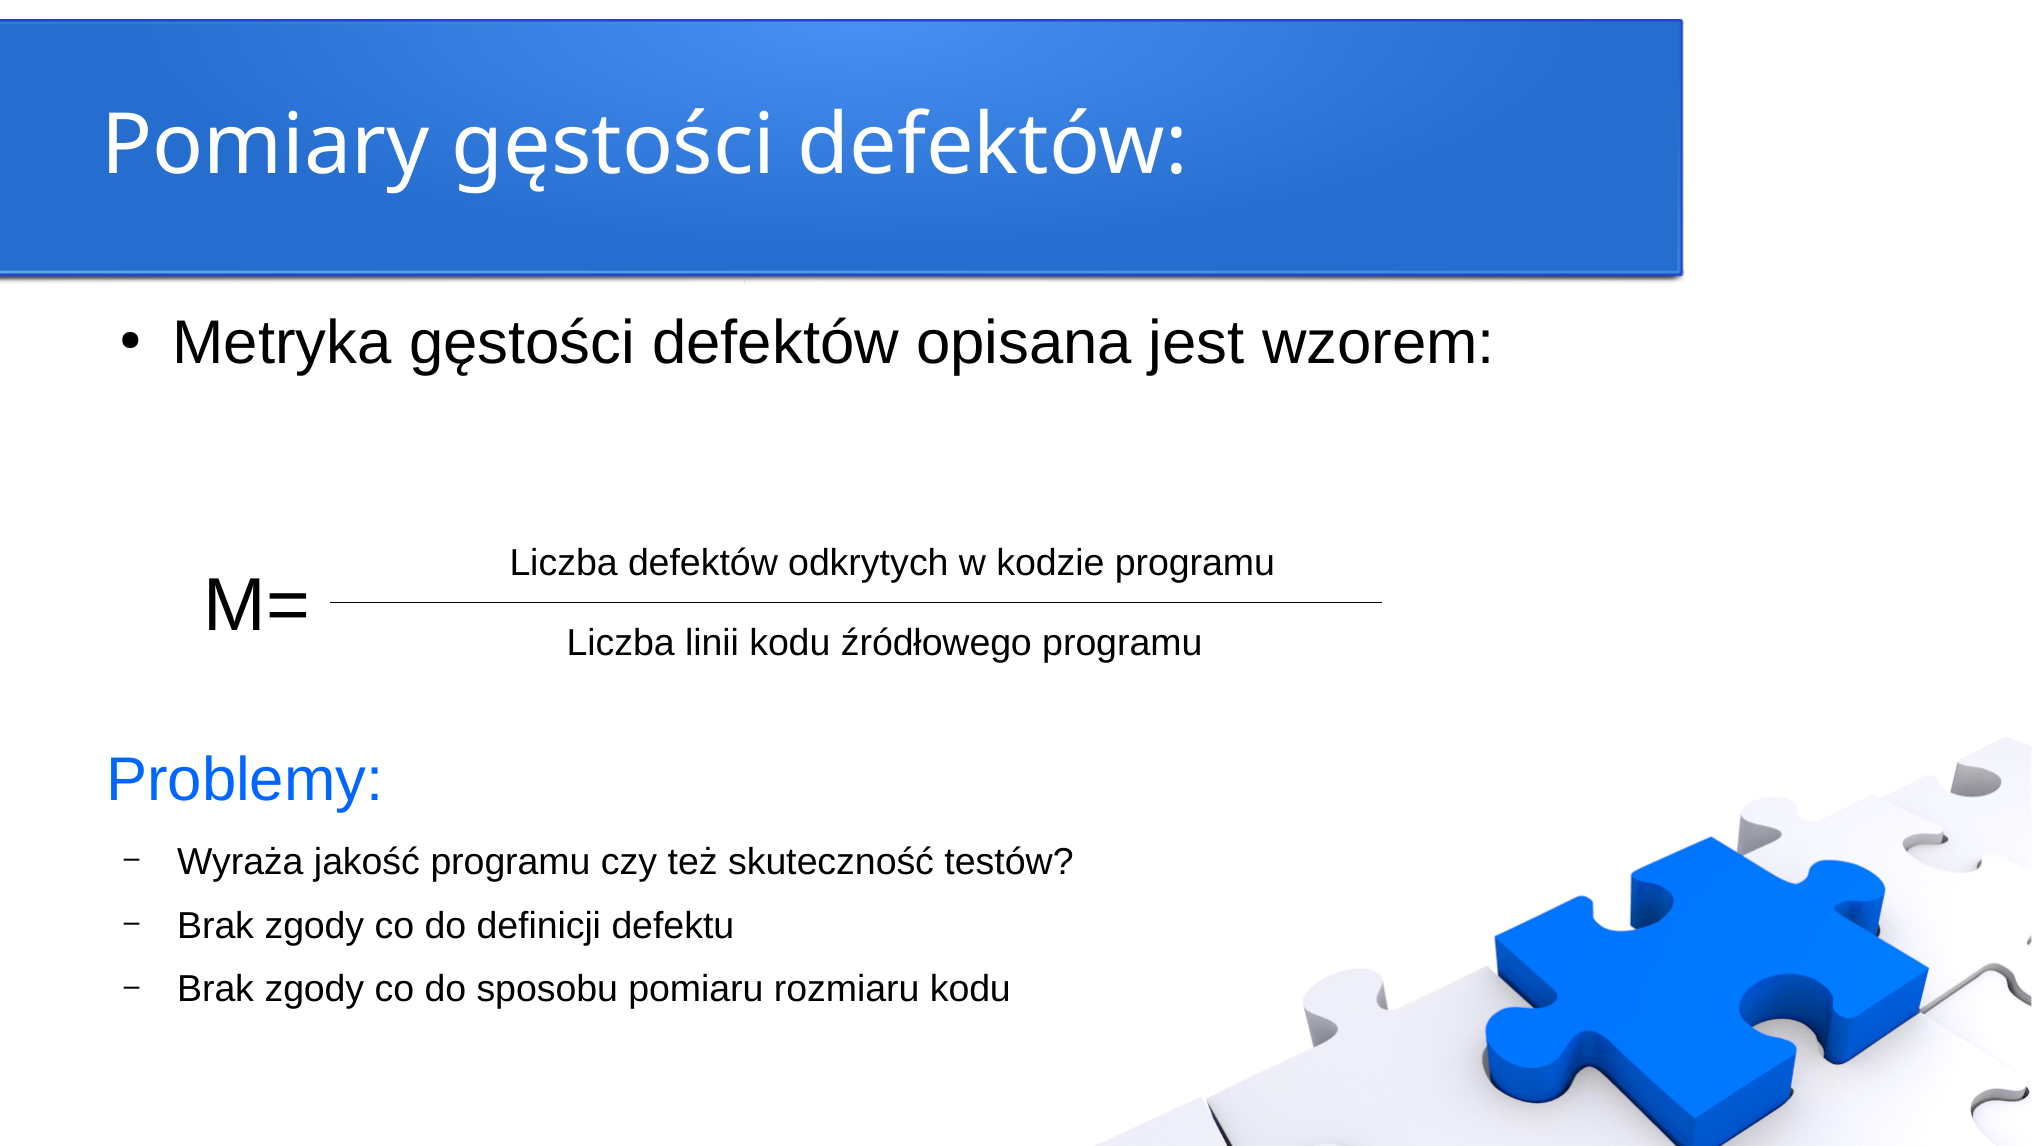

# Pomiary gęstości defektów:
Metryka gęstości defektów opisana jest wzorem:
Liczba defektów odkrytych w kodzie programu
M=
Liczba linii kodu źródłowego programu
Problemy:
Wyraża jakość programu czy też skuteczność testów?
Brak zgody co do definicji defektu
Brak zgody co do sposobu pomiaru rozmiaru kodu